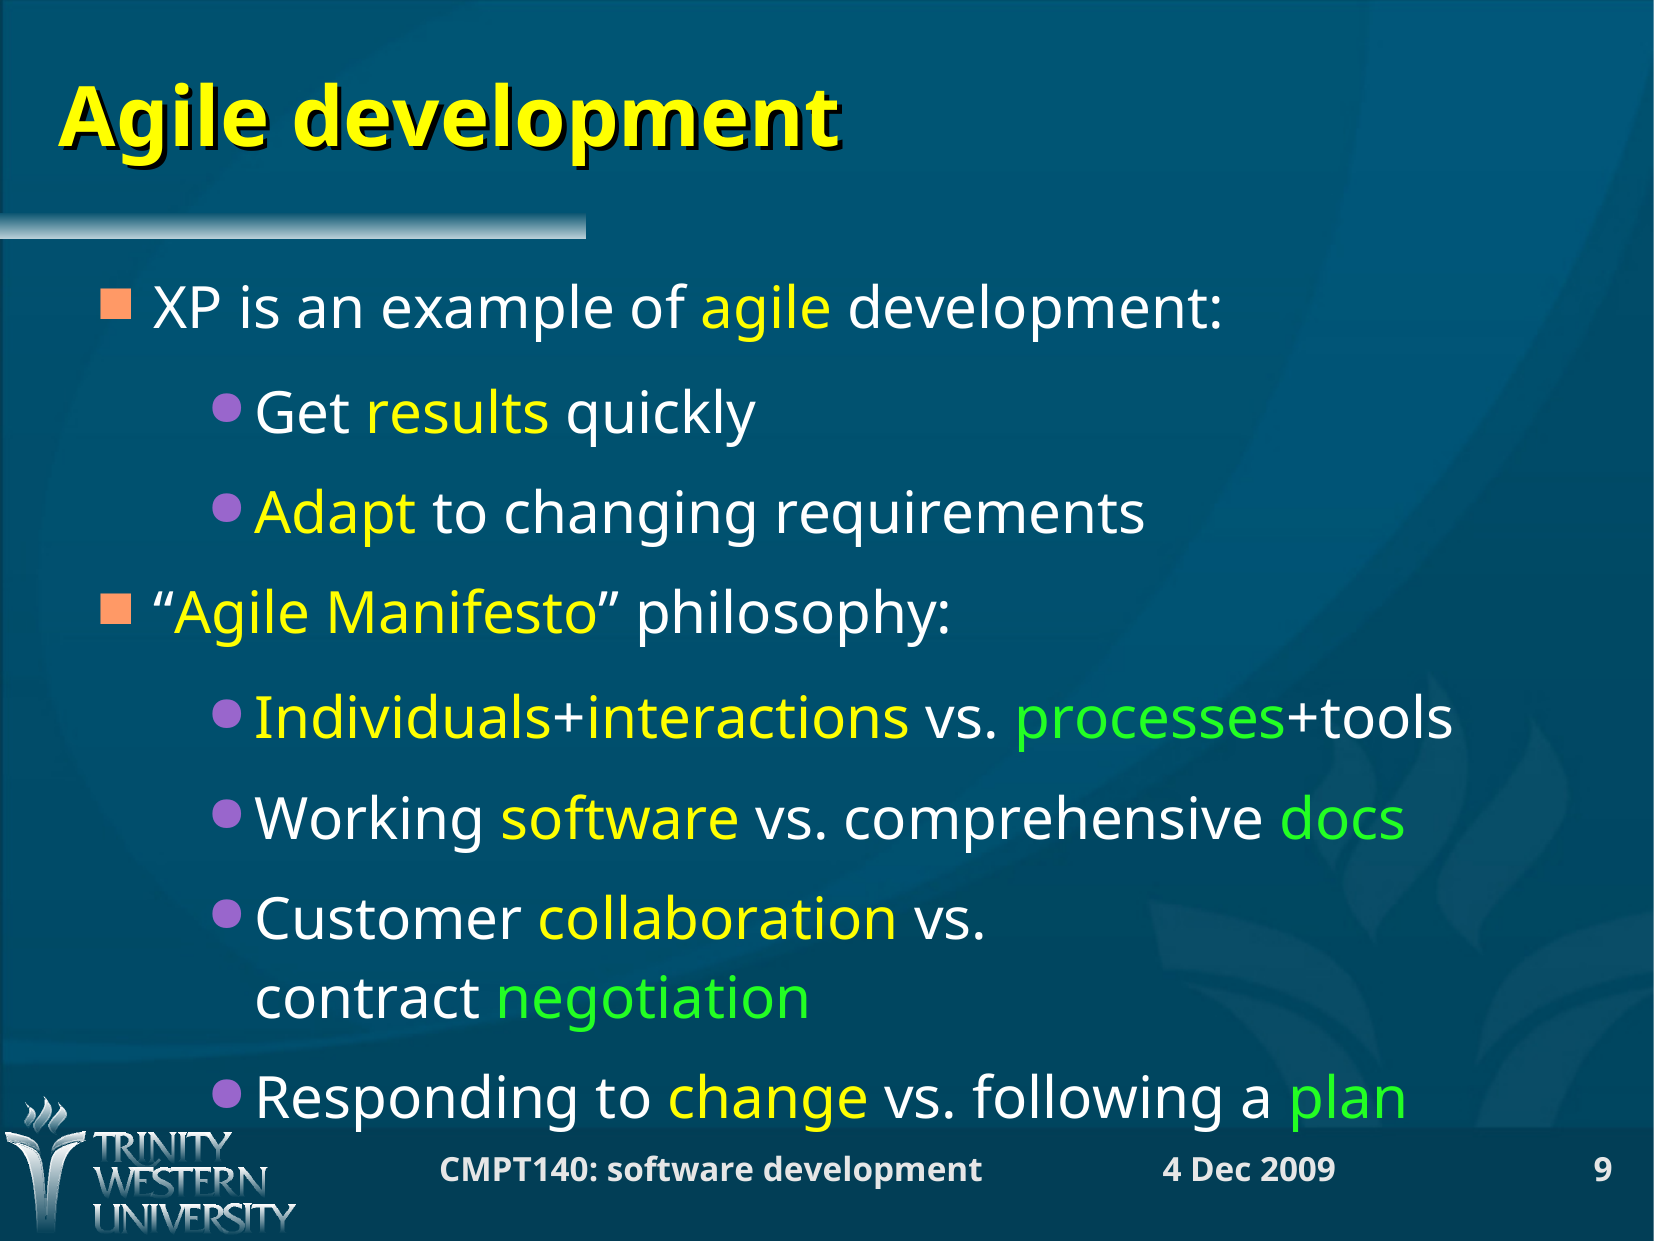

# Agile development
XP is an example of agile development:
Get results quickly
Adapt to changing requirements
“Agile Manifesto” philosophy:
Individuals+interactions vs. processes+tools
Working software vs. comprehensive docs
Customer collaboration vs.
contract negotiation
Responding to change vs. following a plan
CMPT140: software development
4 Dec 2009
9